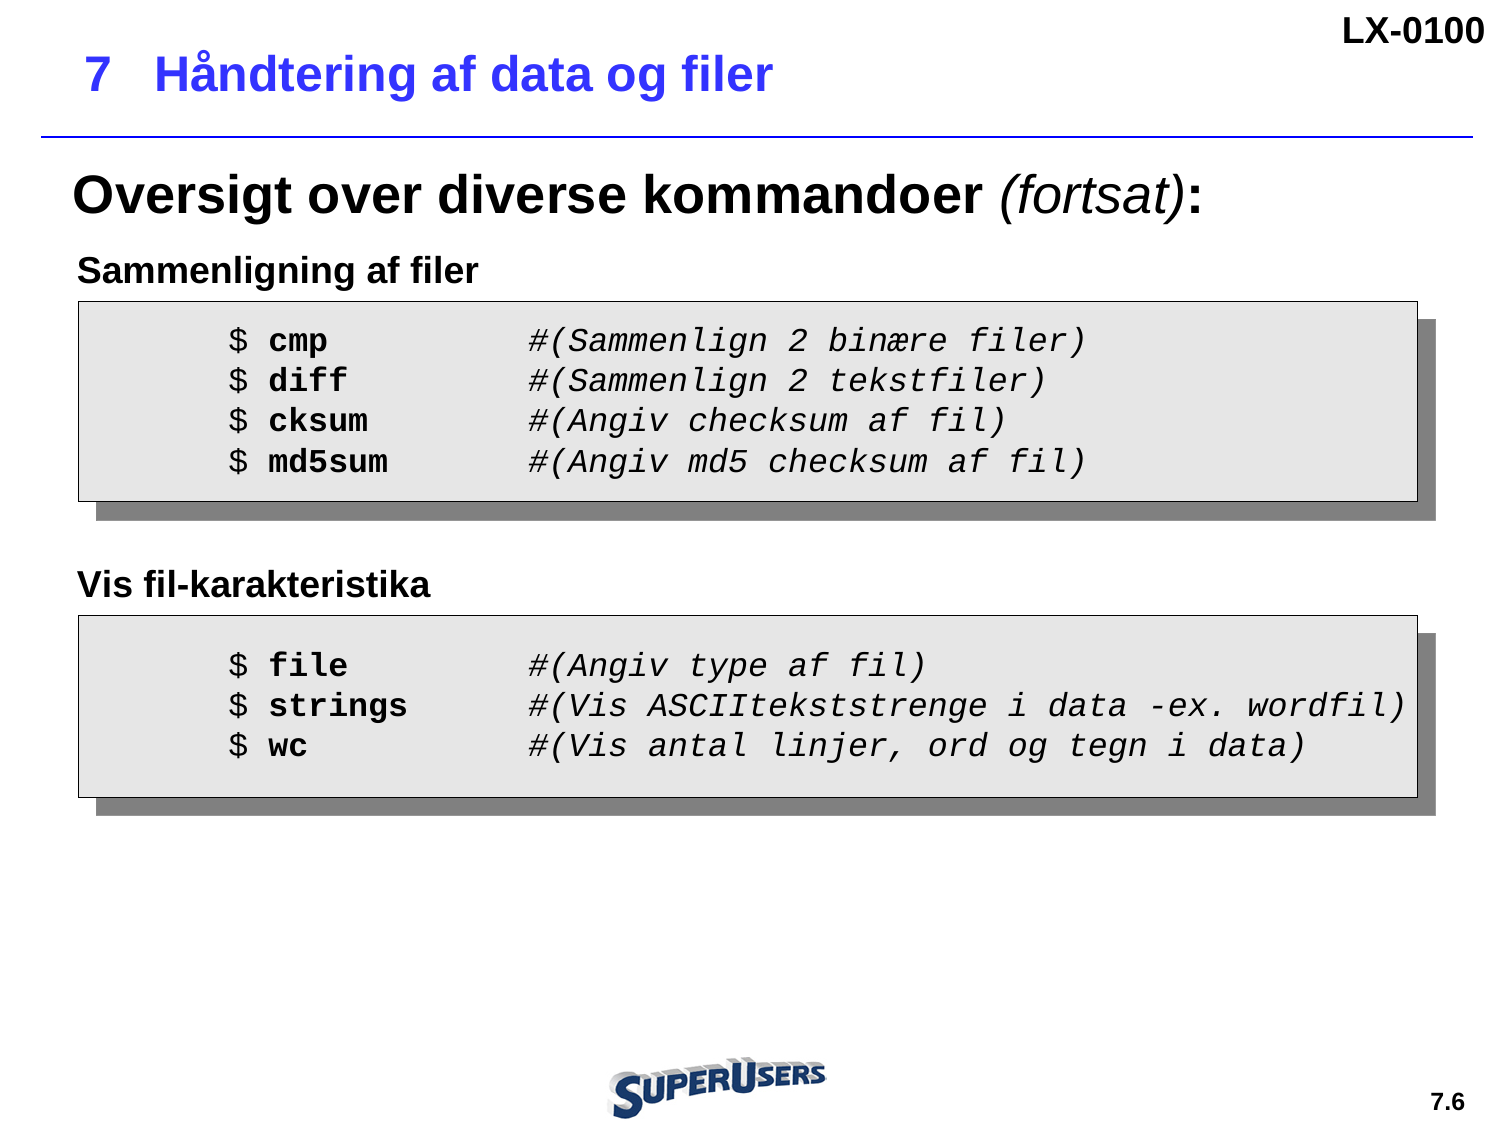

# 7 Håndtering af data og filer
Oversigt over diverse kommandoer (fortsat):
Sammenligning af filer
	$ cmp 		#(Sammenlign 2 binære filer)
	$ diff 		#(Sammenlign 2 tekstfiler)
	$ cksum		#(Angiv checksum af fil)
	$ md5sum	#(Angiv md5 checksum af fil)
Vis fil-karakteristika
	$ file 		#(Angiv type af fil)
	$ strings 	#(Vis ASCIItekststrenge i data -ex. wordfil)
	$ wc		#(Vis antal linjer, ord og tegn i data)